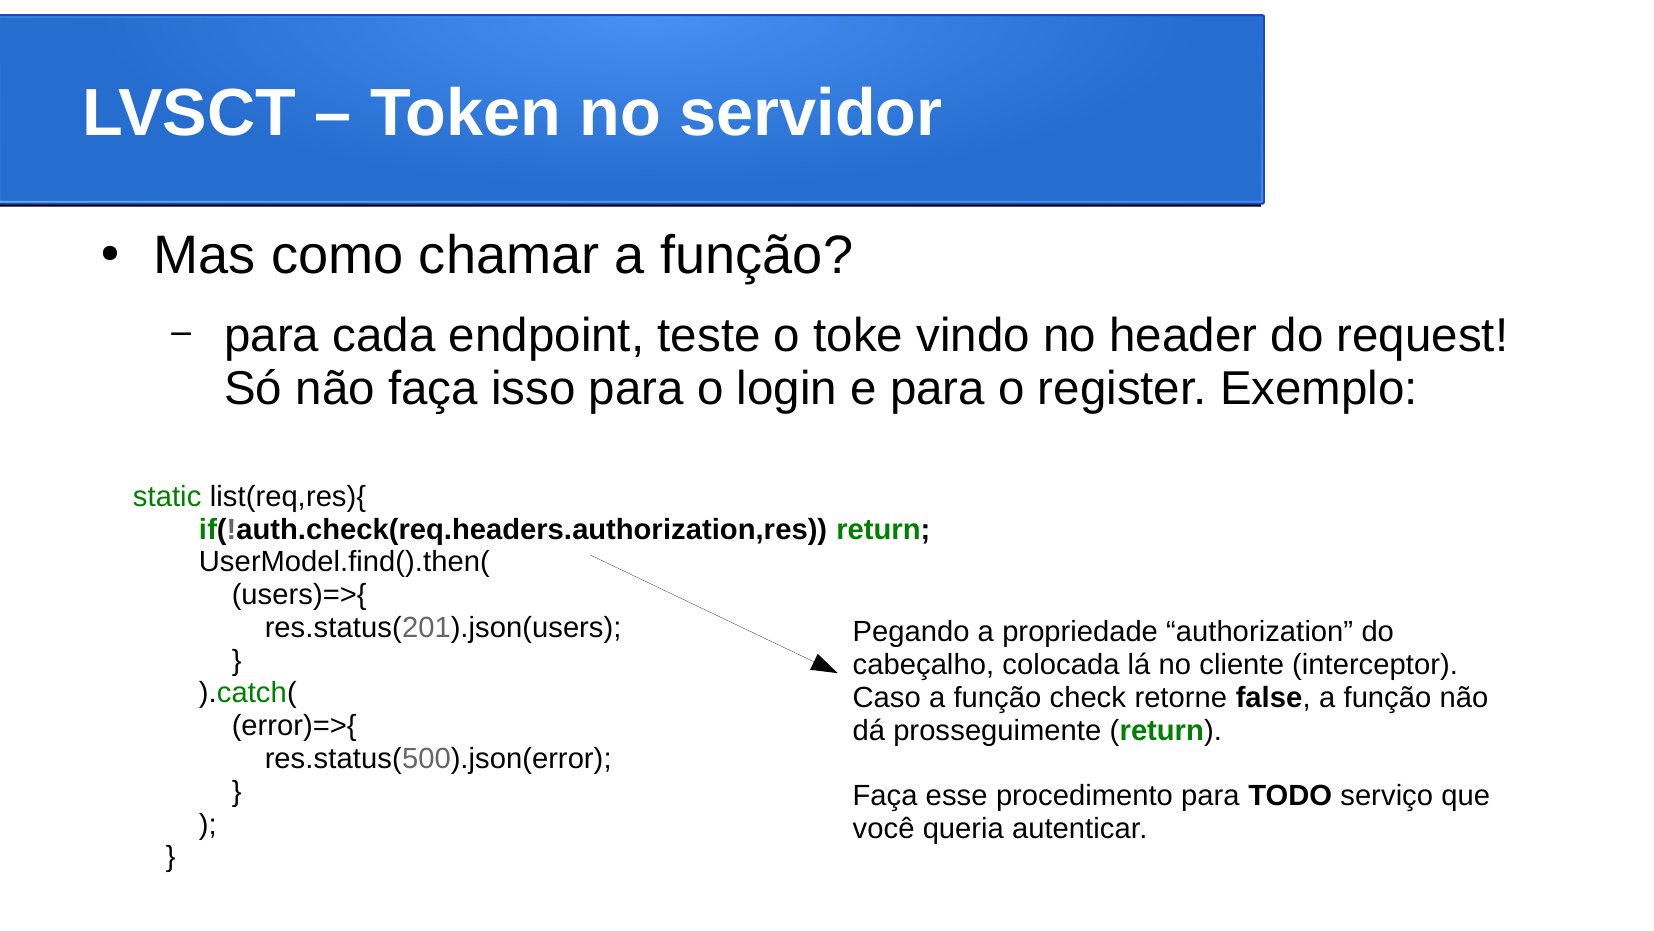

# LVSCT – Token no servidor
Mas como chamar a função?
para cada endpoint, teste o toke vindo no header do request! Só não faça isso para o login e para o register. Exemplo:
static list(req,res){
 if(!auth.check(req.headers.authorization,res)) return;
 UserModel.find().then(
 (users)=>{
 res.status(201).json(users);
 }
 ).catch(
 (error)=>{
 res.status(500).json(error);
 }
 );
 }
Pegando a propriedade “authorization” do
cabeçalho, colocada lá no cliente (interceptor).
Caso a função check retorne false, a função não
dá prosseguimente (return).
Faça esse procedimento para TODO serviço que
você queria autenticar.